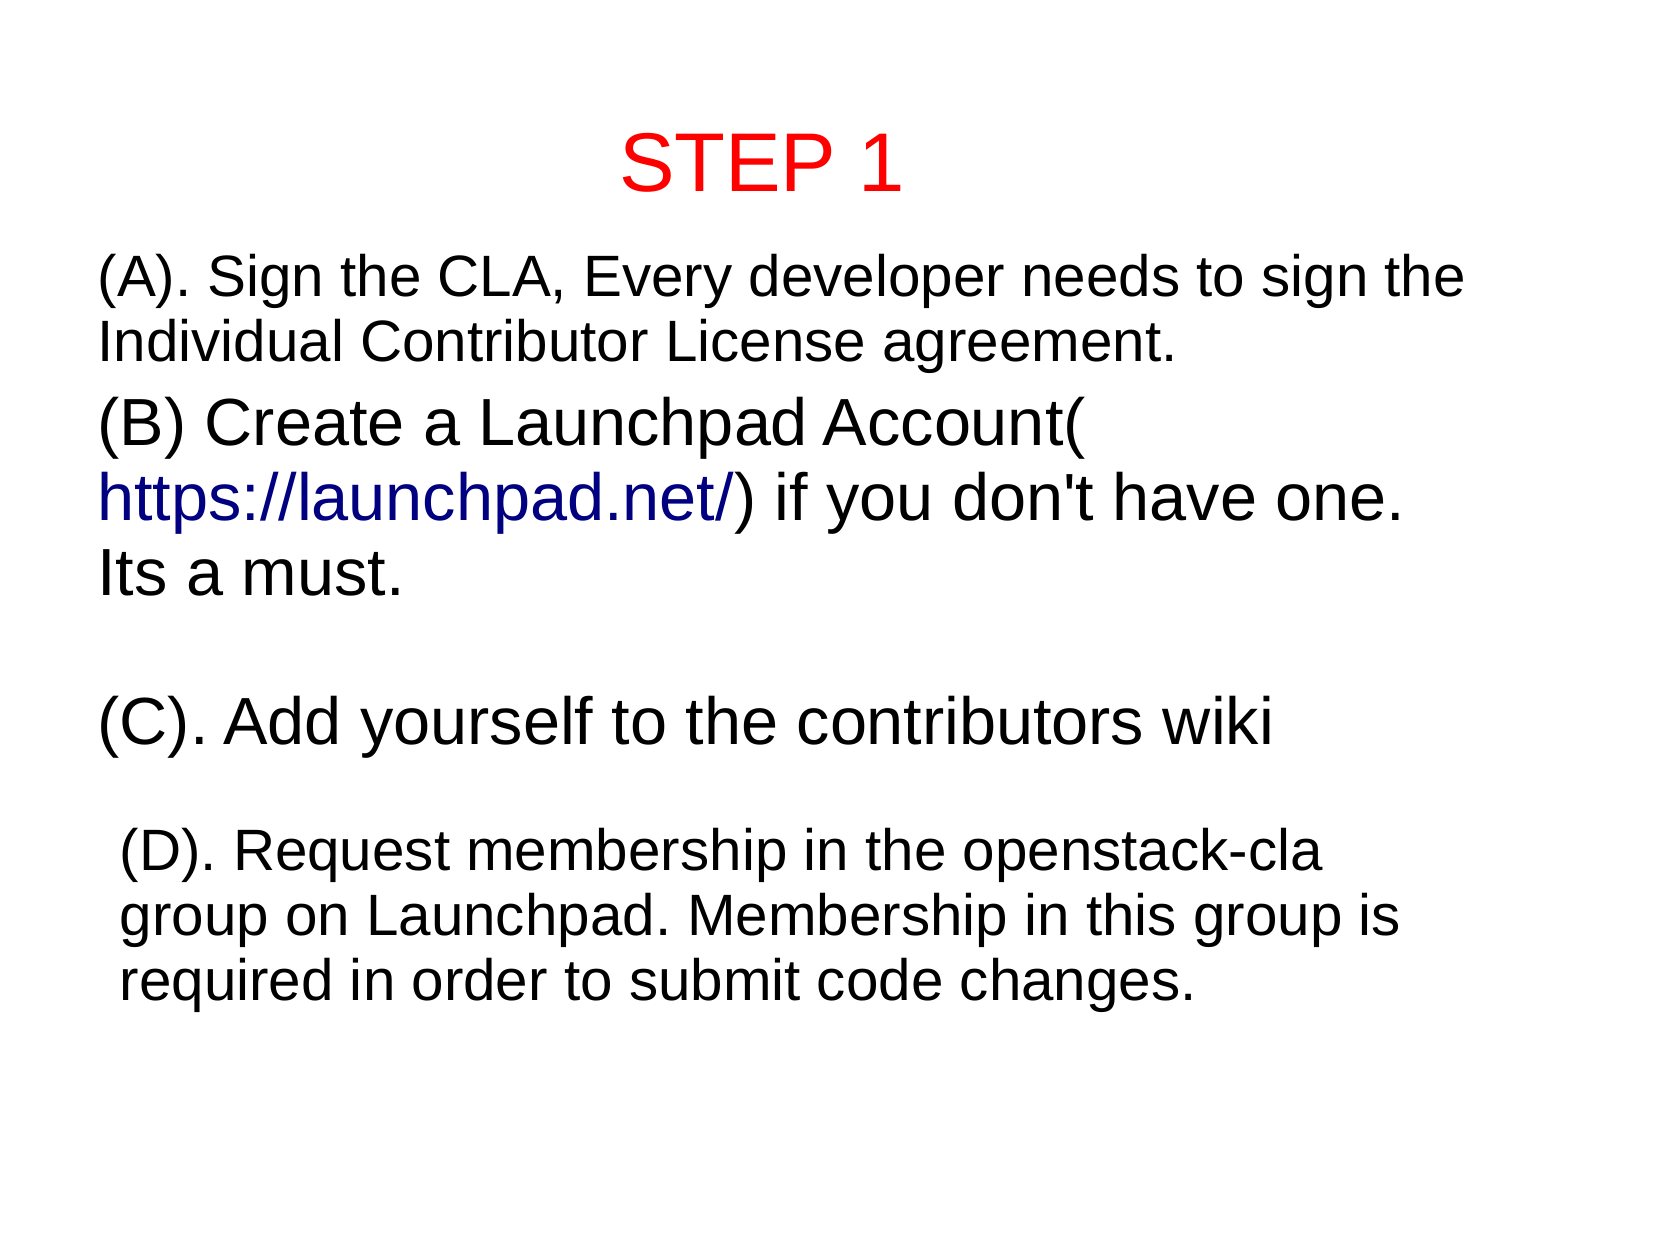

STEP 1
(A). Sign the CLA, Every developer needs to sign the Individual Contributor License agreement.
(B) Create a Launchpad Account( https://launchpad.net/) if you don't have one. Its a must.
(C). Add yourself to the contributors wiki
(D). Request membership in the openstack-cla group on Launchpad. Membership in this group is required in order to submit code changes.